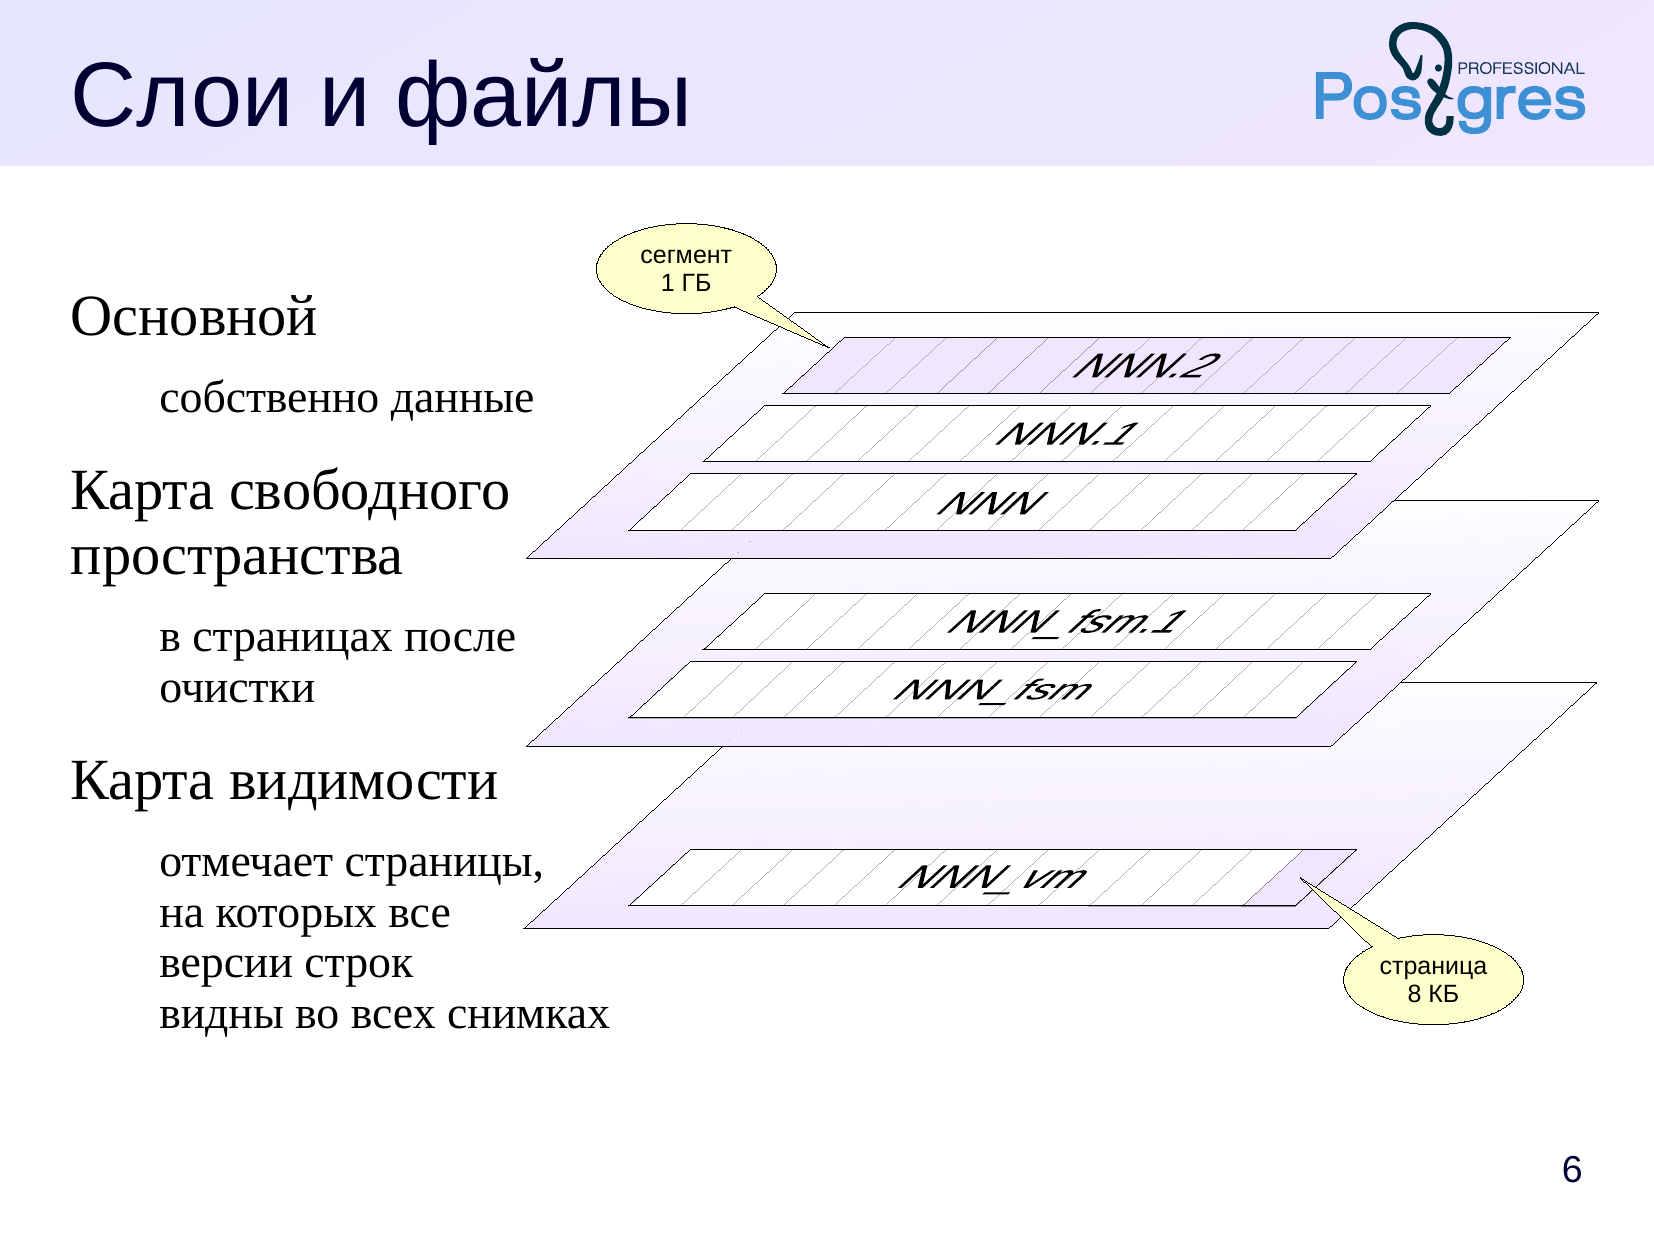

Слои и файлы
сегмент
1 ГБ
# Основной
собственно данные
Карта свободного
пространства
в страницах после
очистки
Карта видимости
отмечает страницы,
на которых все
версии строк
видны во всех снимках
страница
8 КБ